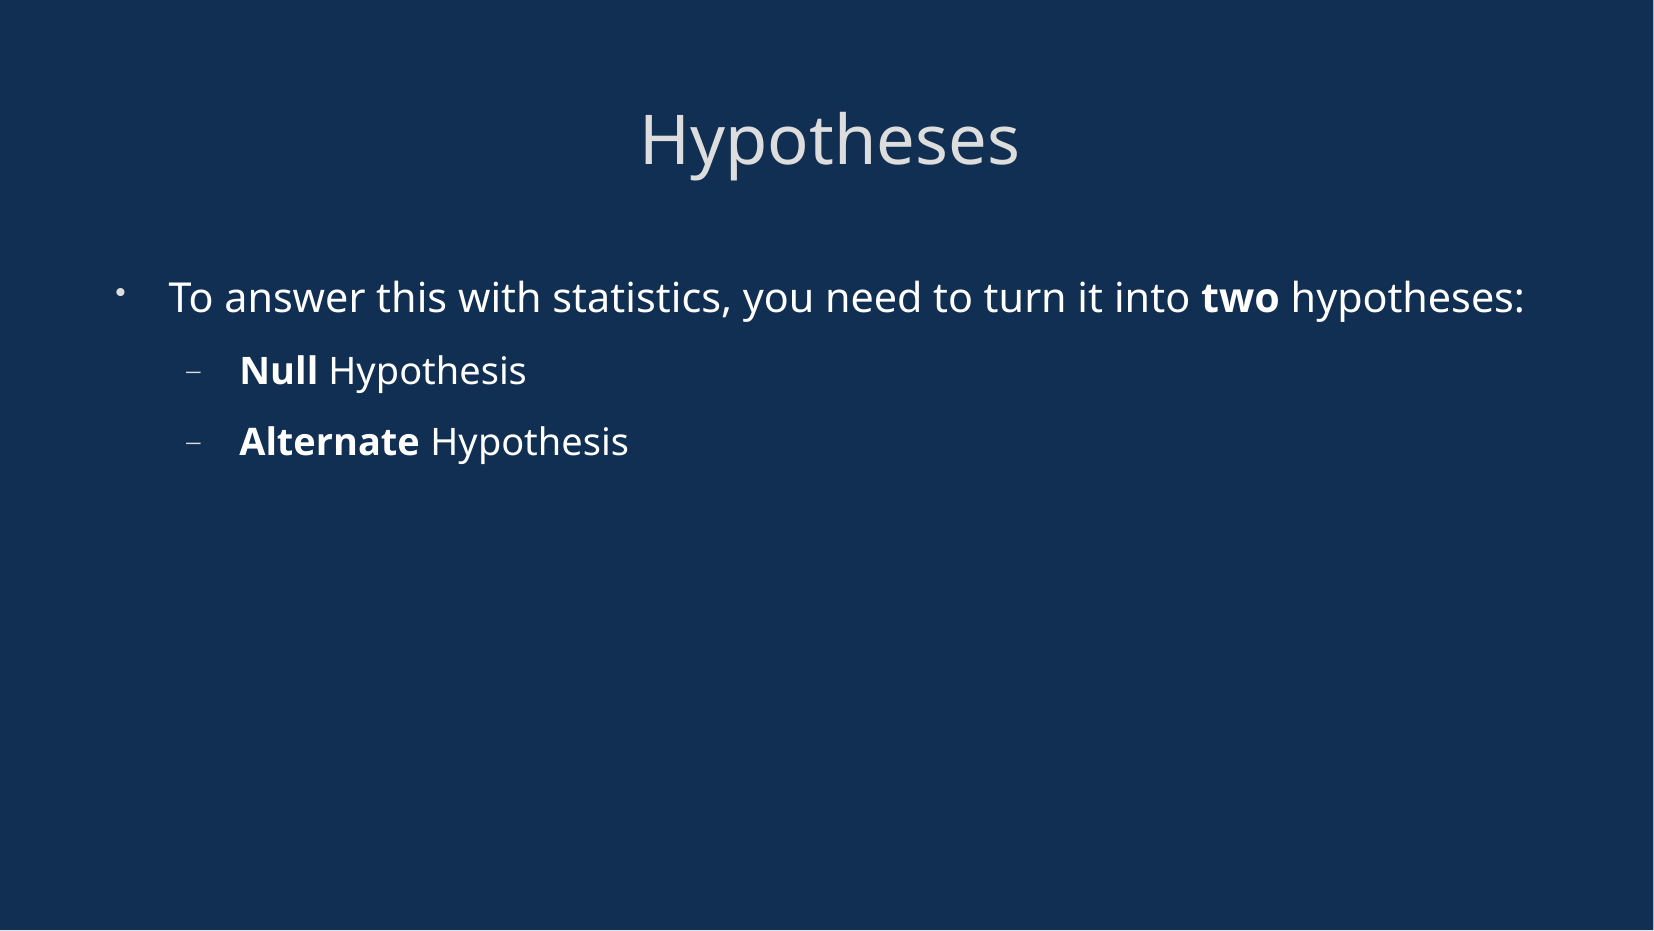

# Hypotheses
To answer this with statistics, you need to turn it into two hypotheses:
Null Hypothesis
Alternate Hypothesis